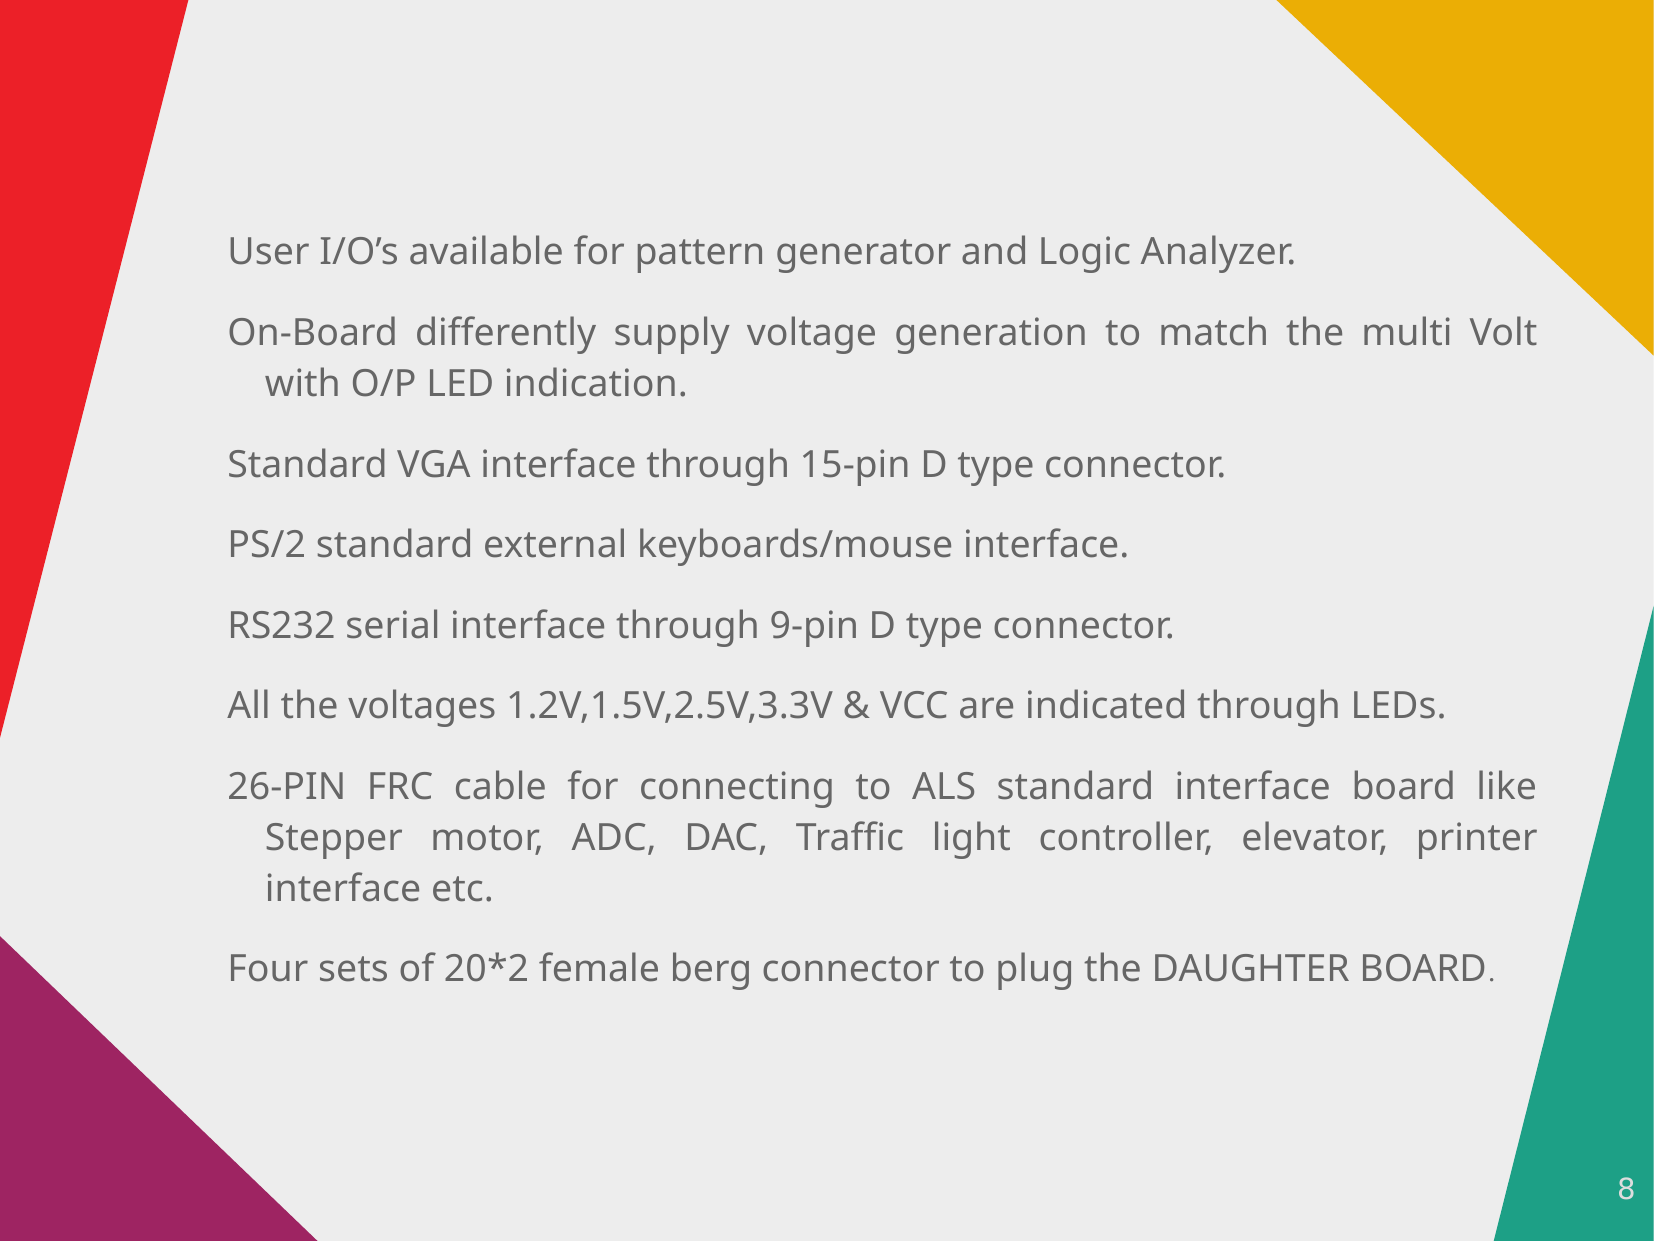

# User I/O’s available for pattern generator and Logic Analyzer.
On-Board differently supply voltage generation to match the multi Volt with O/P LED indication.
Standard VGA interface through 15-pin D type connector.
PS/2 standard external keyboards/mouse interface.
RS232 serial interface through 9-pin D type connector.
All the voltages 1.2V,1.5V,2.5V,3.3V & VCC are indicated through LEDs.
26-PIN FRC cable for connecting to ALS standard interface board like Stepper motor, ADC, DAC, Traffic light controller, elevator, printer interface etc.
Four sets of 20*2 female berg connector to plug the DAUGHTER BOARD.
8